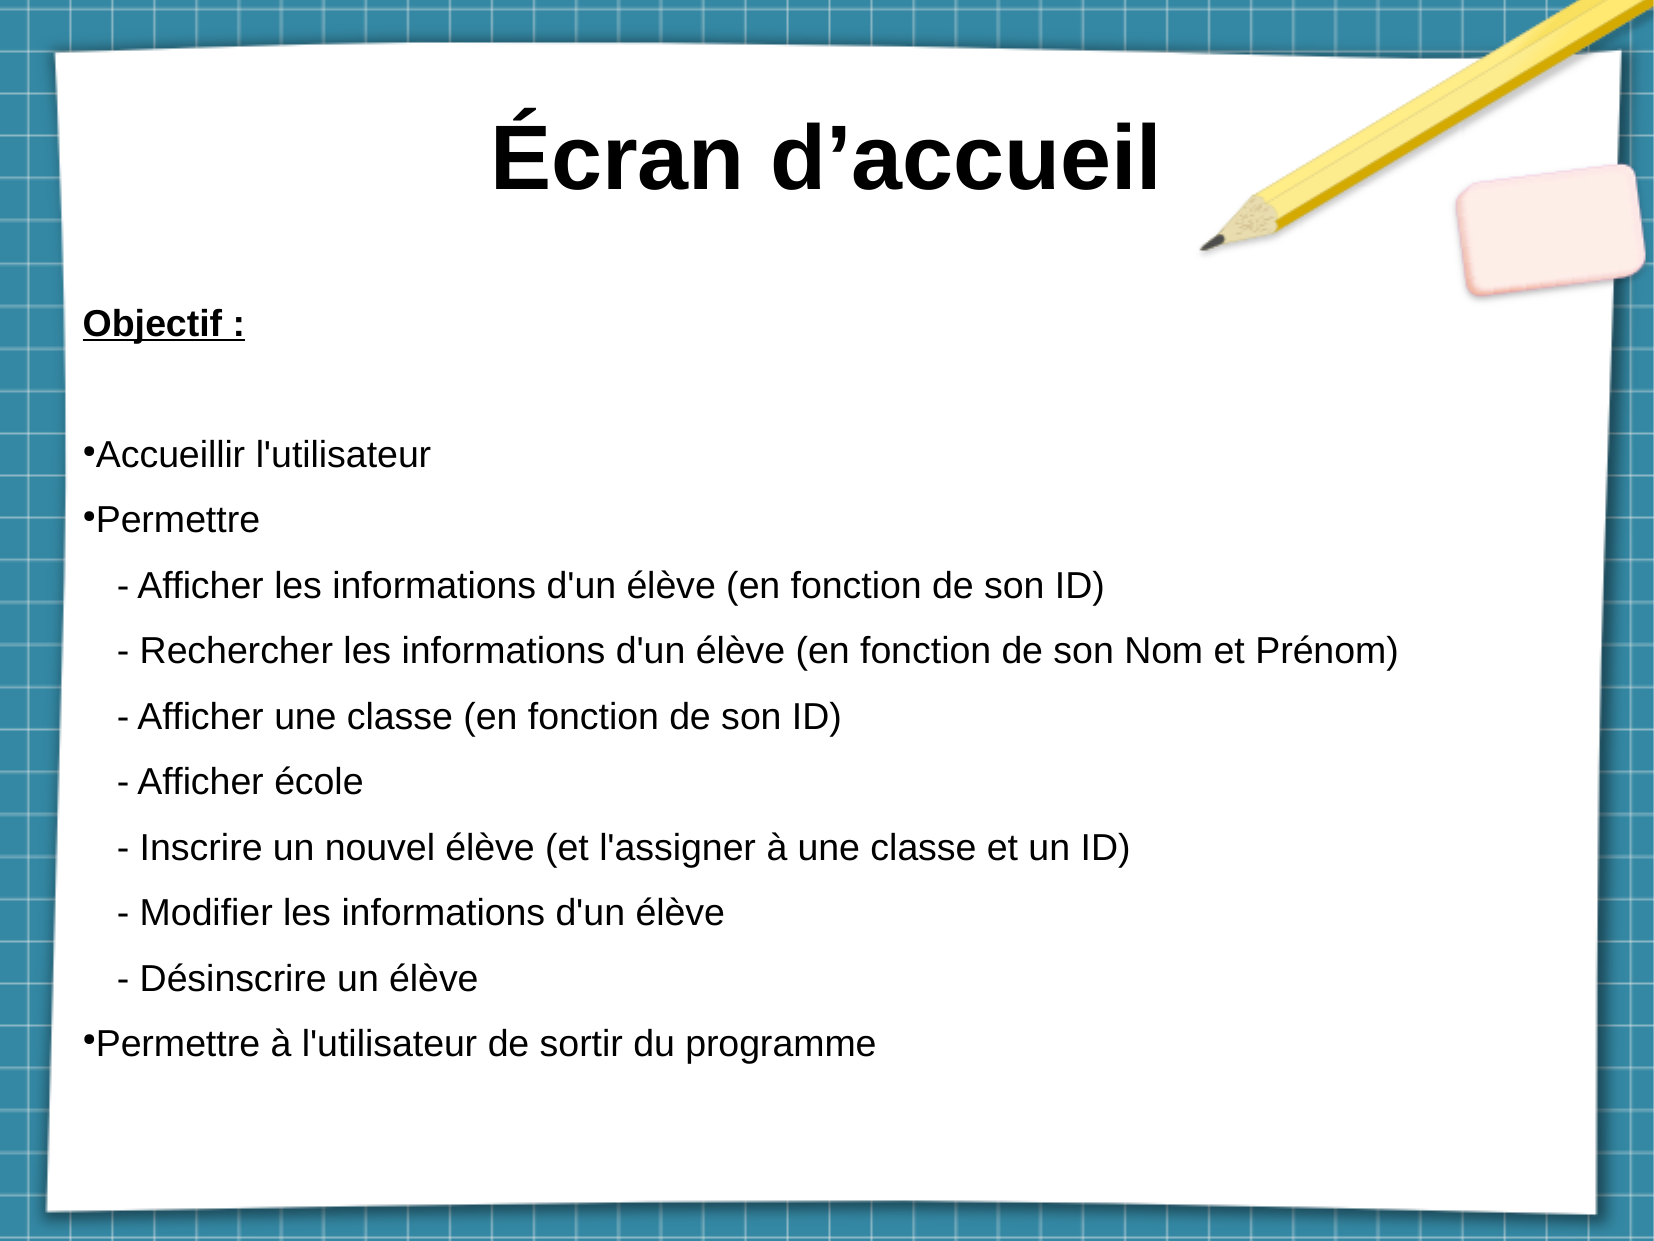

# Écran d’accueil
Objectif :
Accueillir l'utilisateur
Permettre
 - Afficher les informations d'un élève (en fonction de son ID)
 - Rechercher les informations d'un élève (en fonction de son Nom et Prénom)
 - Afficher une classe (en fonction de son ID)
 - Afficher école
 - Inscrire un nouvel élève (et l'assigner à une classe et un ID)
 - Modifier les informations d'un élève
 - Désinscrire un élève
Permettre à l'utilisateur de sortir du programme